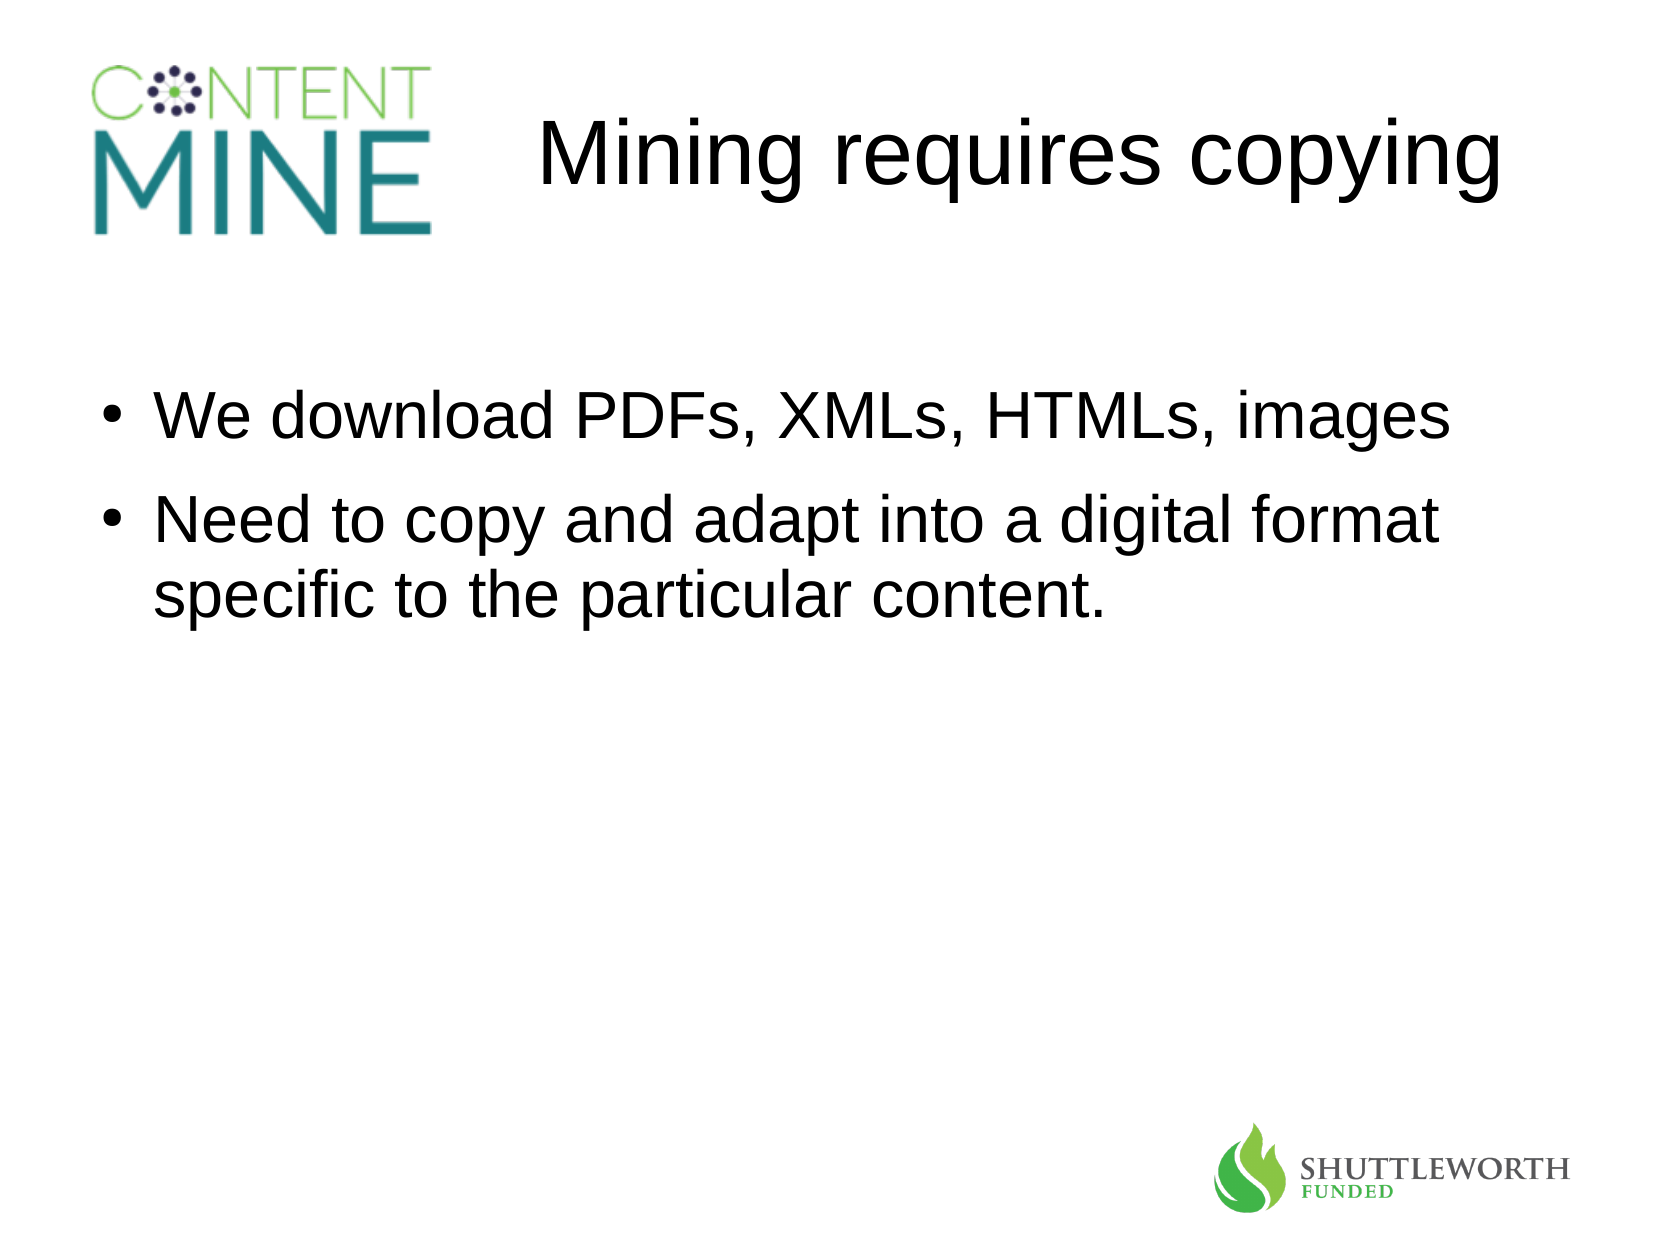

# Mining requires copying
We download PDFs, XMLs, HTMLs, images
Need to copy and adapt into a digital format specific to the particular content.